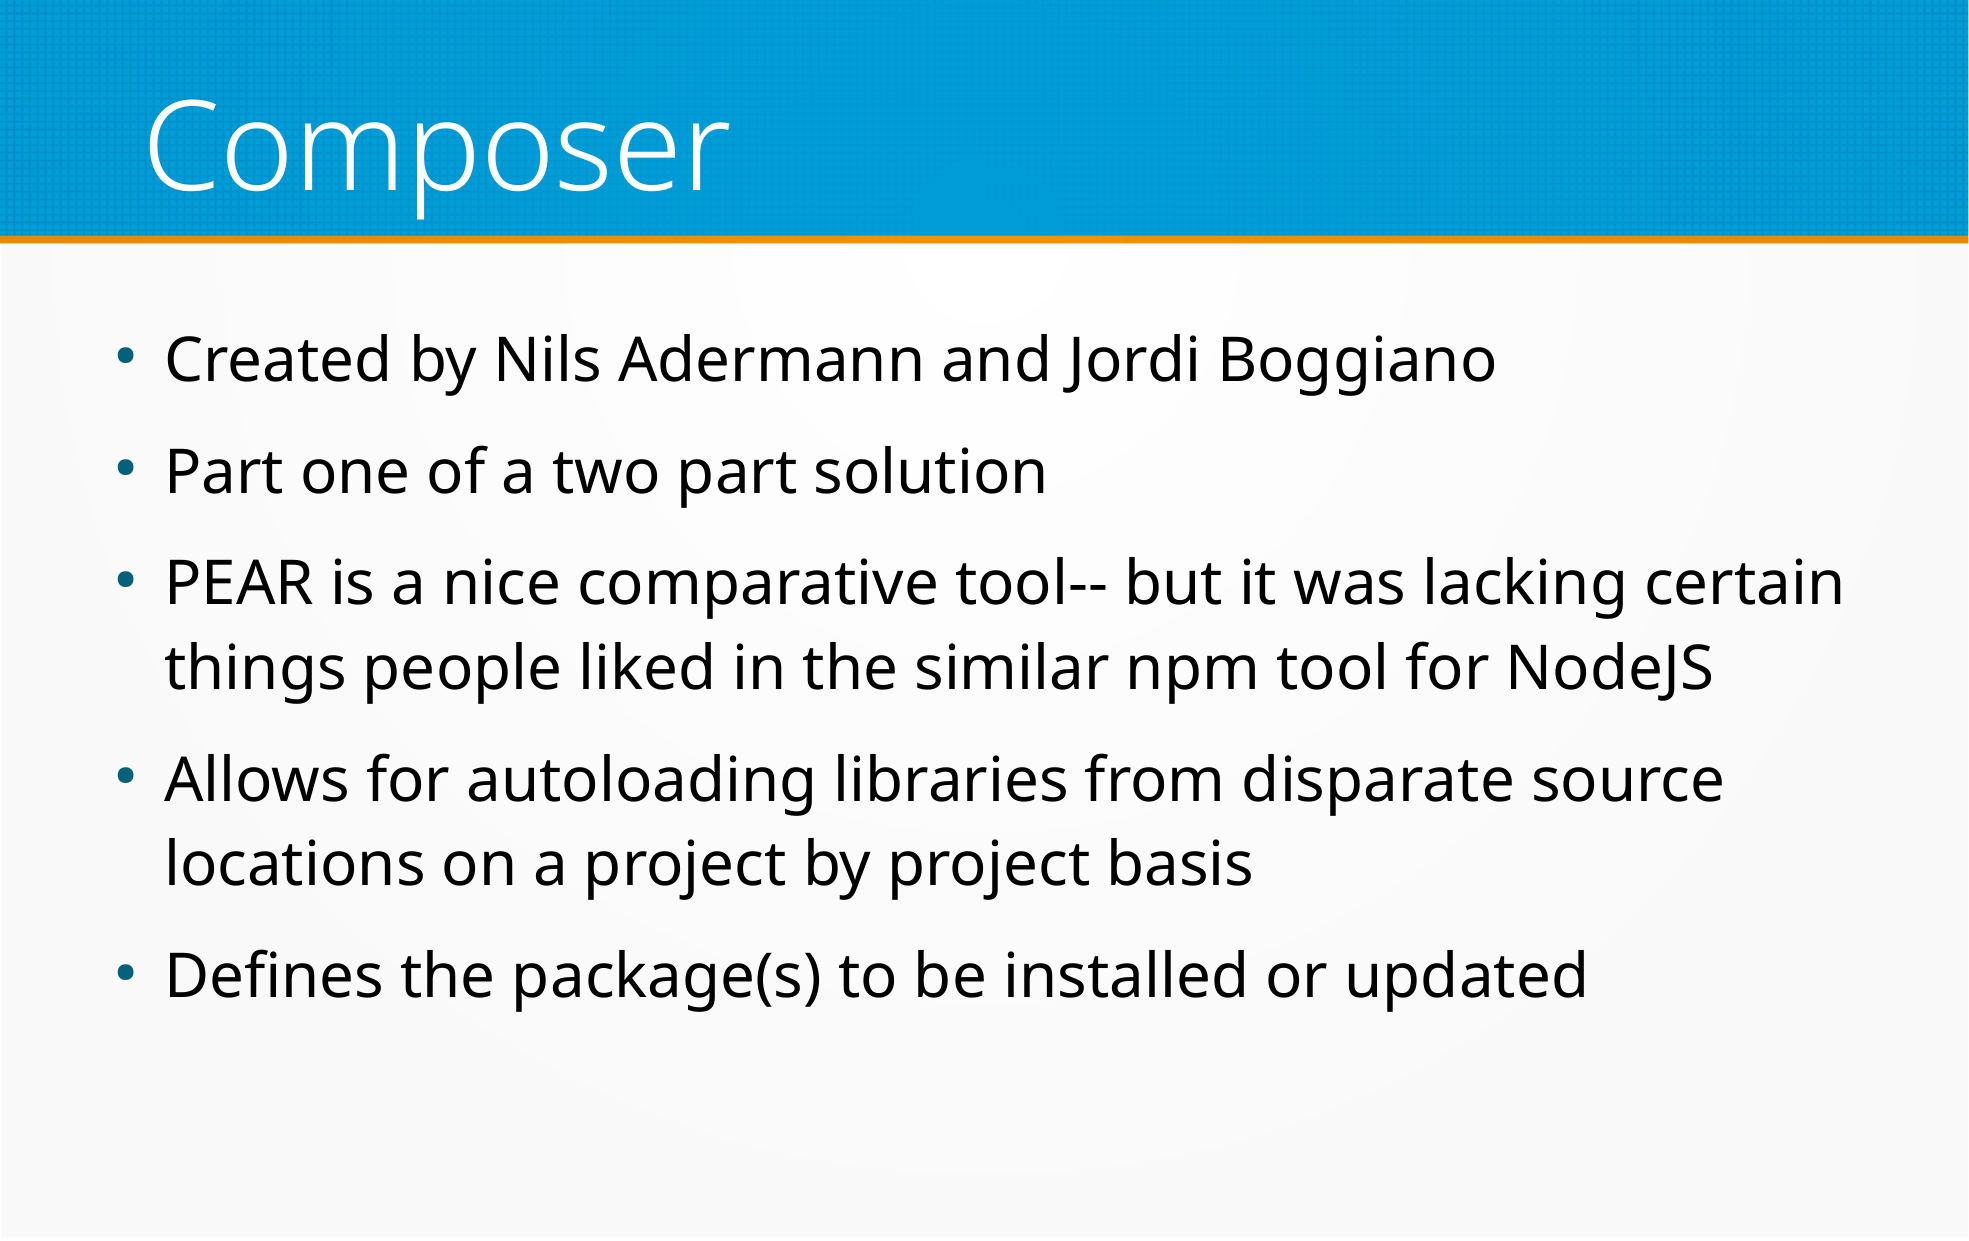

# Composer
Created by Nils Adermann and Jordi Boggiano
Part one of a two part solution
PEAR is a nice comparative tool-- but it was lacking certain things people liked in the similar npm tool for NodeJS
Allows for autoloading libraries from disparate source locations on a project by project basis
Defines the package(s) to be installed or updated